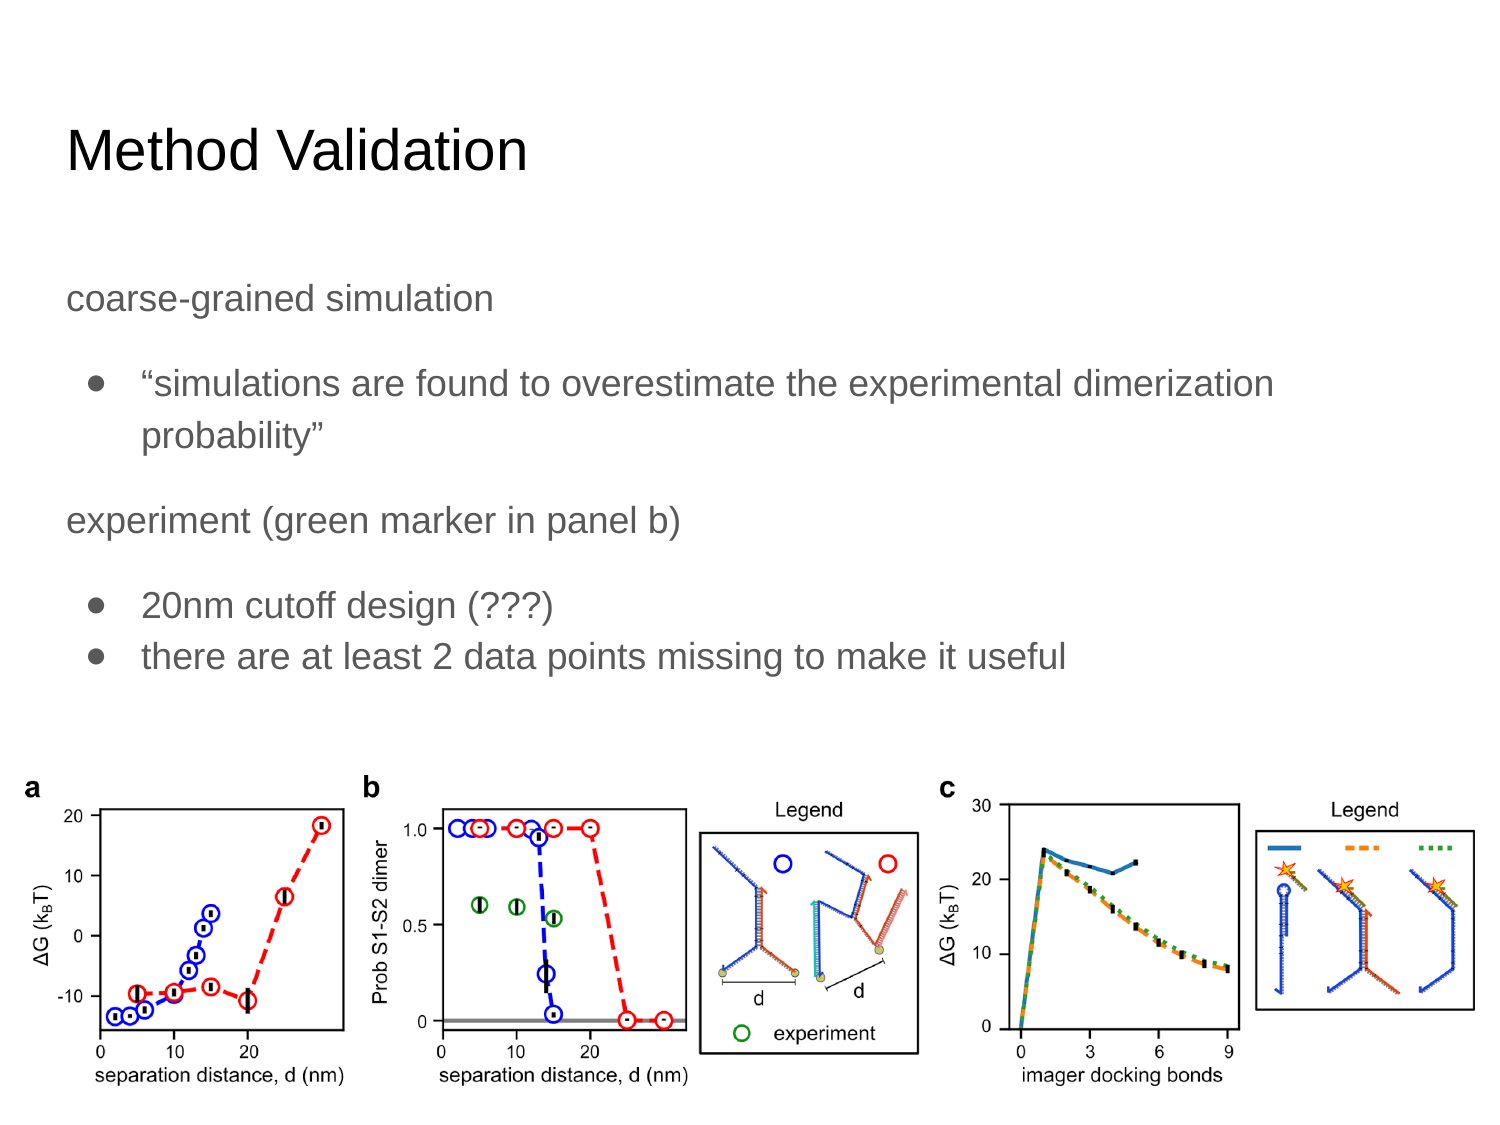

# Method Validation
coarse-grained simulation
“simulations are found to overestimate the experimental dimerization probability”
experiment (green marker in panel b)
20nm cutoff design (???)
there are at least 2 data points missing to make it useful